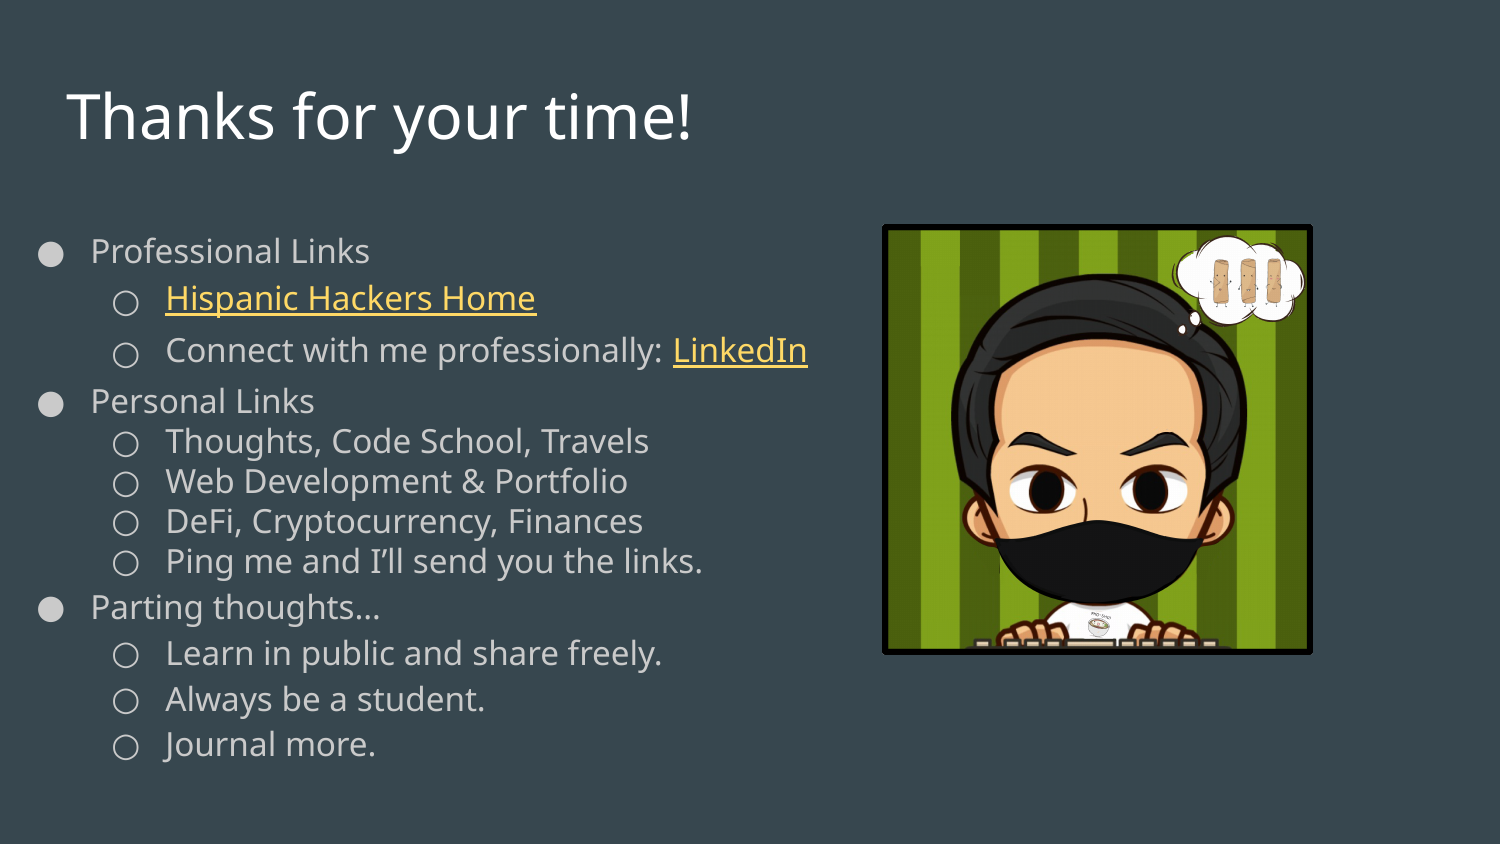

# Thanks for your time!
Professional Links
Hispanic Hackers Home
Connect with me professionally: LinkedIn
Personal Links
Thoughts, Code School, Travels
Web Development & Portfolio
DeFi, Cryptocurrency, Finances
Ping me and I’ll send you the links.
Parting thoughts…
Learn in public and share freely.
Always be a student.
Journal more.